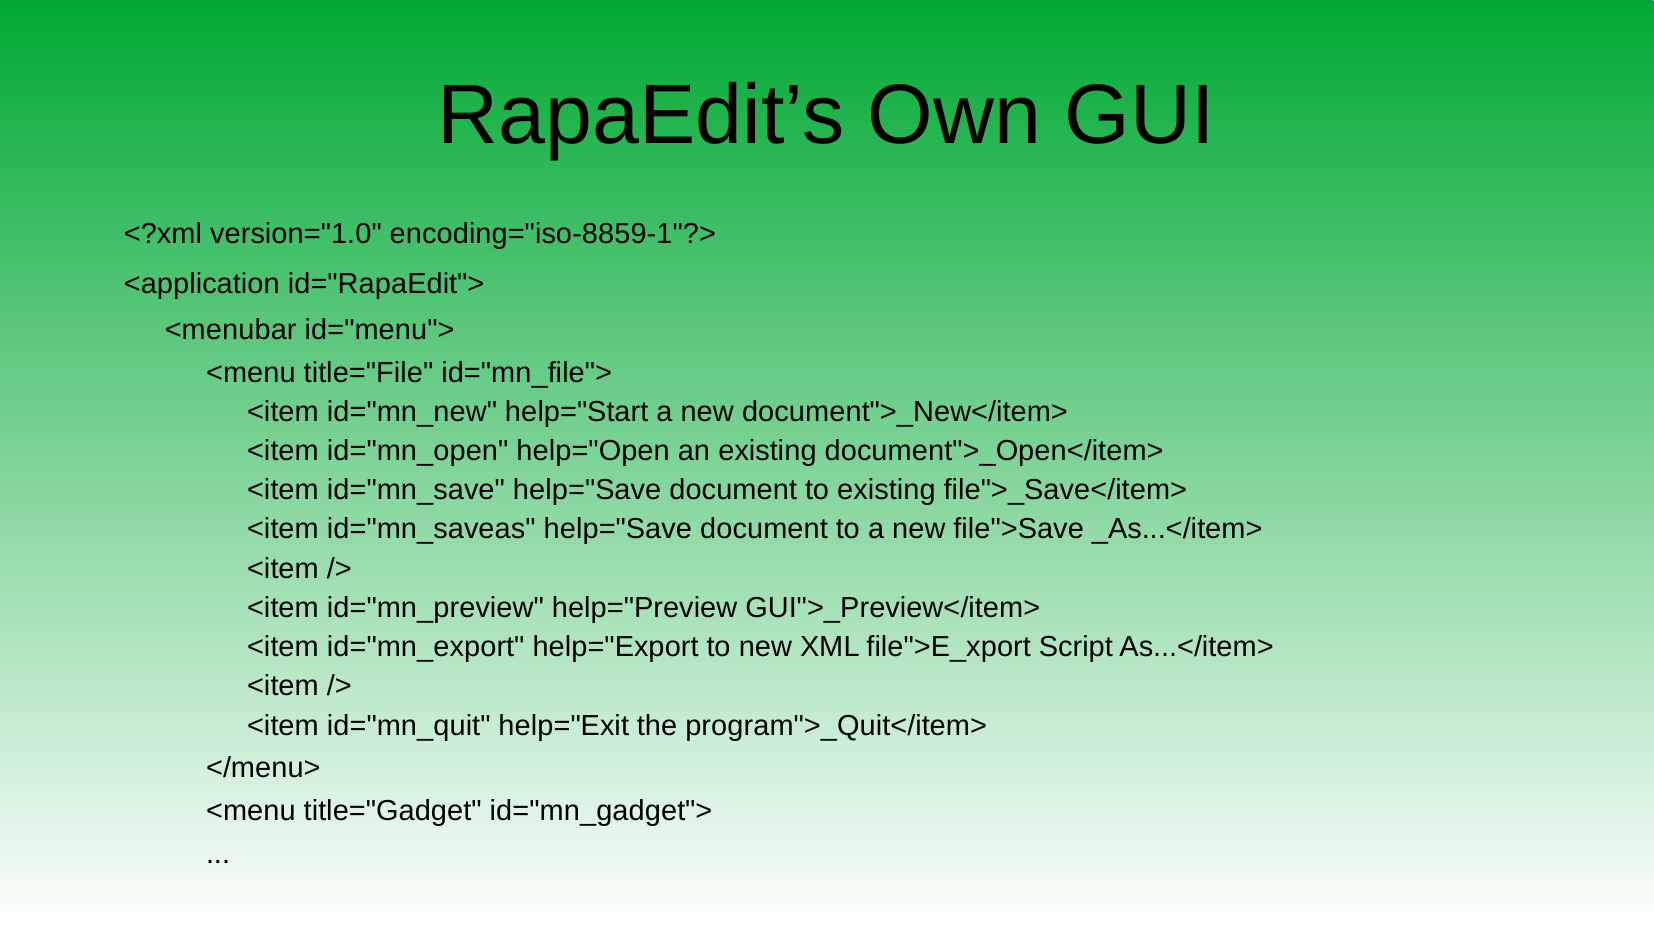

# RapaEdit’s Own GUI
<?xml version="1.0" encoding="iso-8859-1"?>
<application id="RapaEdit">
<menubar id="menu">
<menu title="File" id="mn_file">
<item id="mn_new" help="Start a new document">_New</item>
<item id="mn_open" help="Open an existing document">_Open</item>
<item id="mn_save" help="Save document to existing file">_Save</item>
<item id="mn_saveas" help="Save document to a new file">Save _As...</item>
<item />
<item id="mn_preview" help="Preview GUI">_Preview</item>
<item id="mn_export" help="Export to new XML file">E_xport Script As...</item>
<item />
<item id="mn_quit" help="Exit the program">_Quit</item>
</menu>
<menu title="Gadget" id="mn_gadget">
...